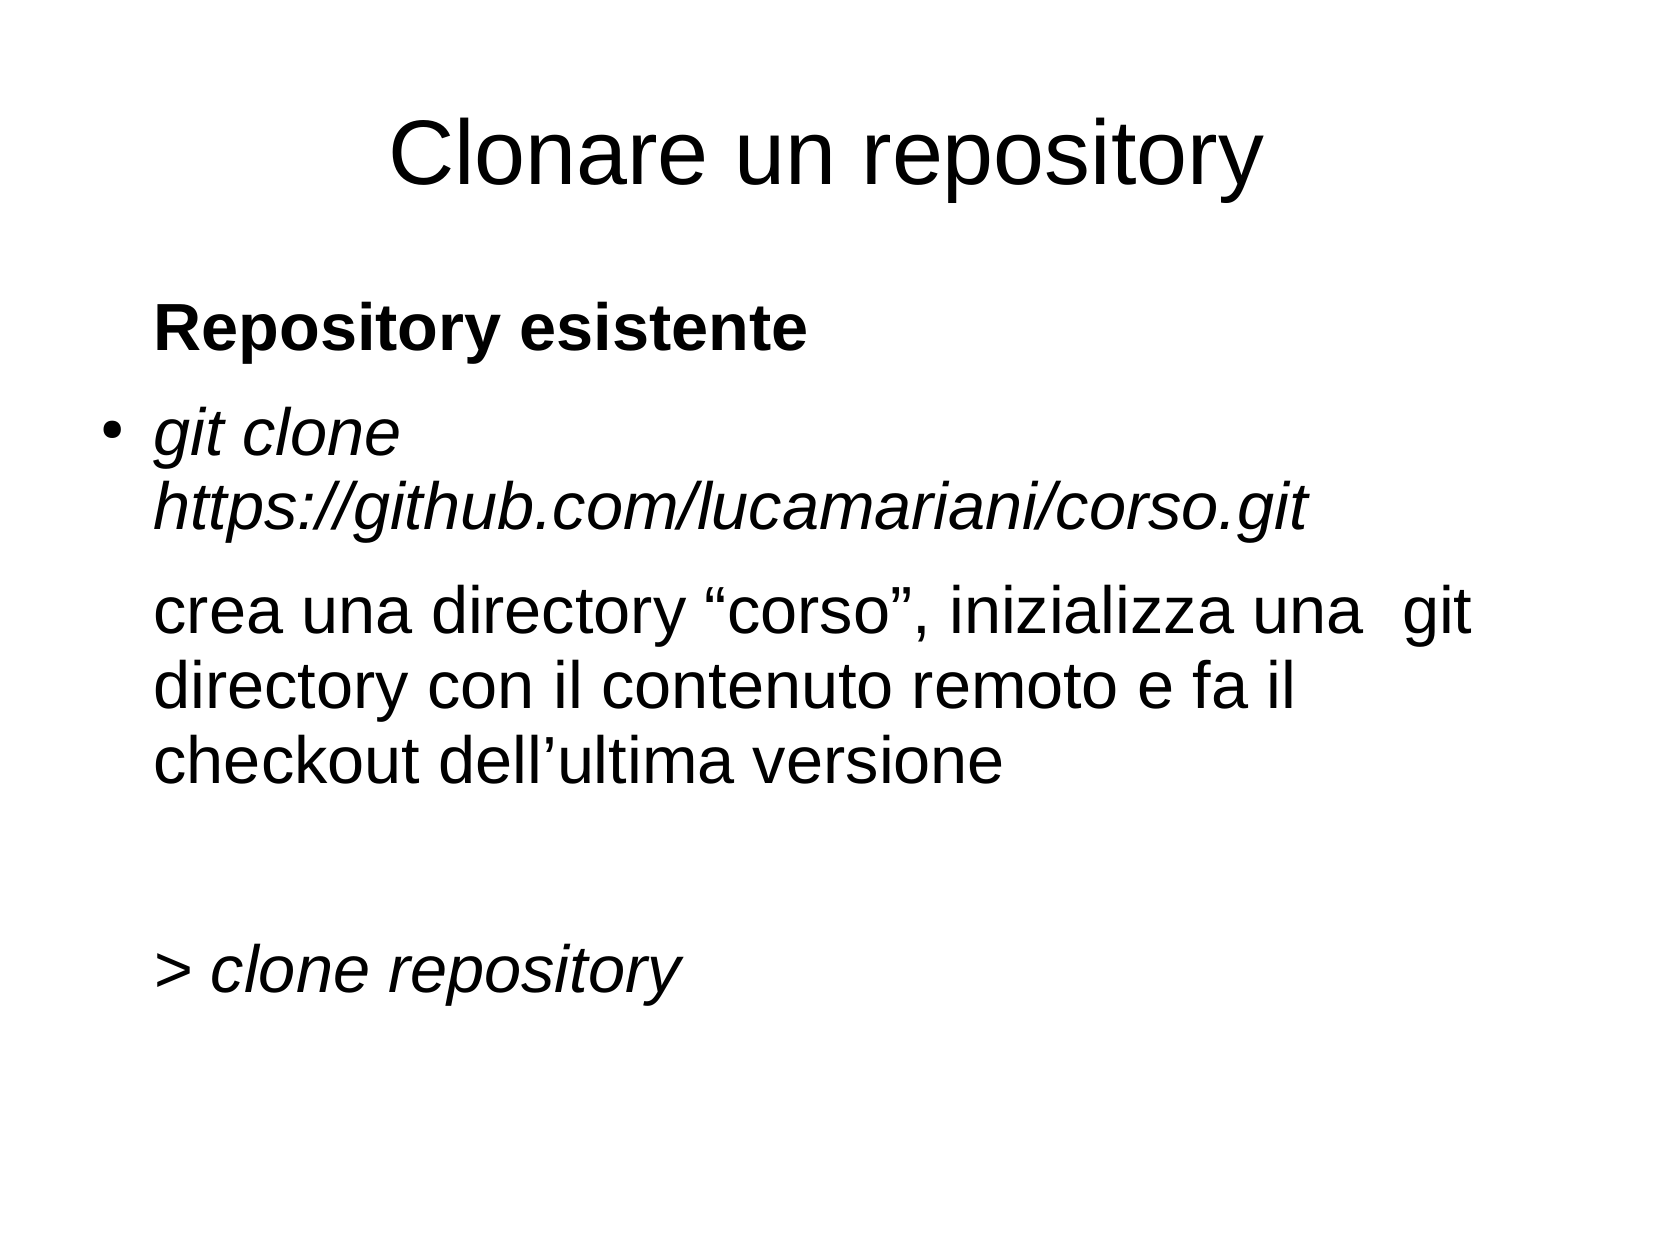

# Clonare un repository
Repository esistente
git clone https://github.com/lucamariani/corso.git
crea una directory “corso”, inizializza una git directory con il contenuto remoto e fa il checkout dell’ultima versione
> clone repository